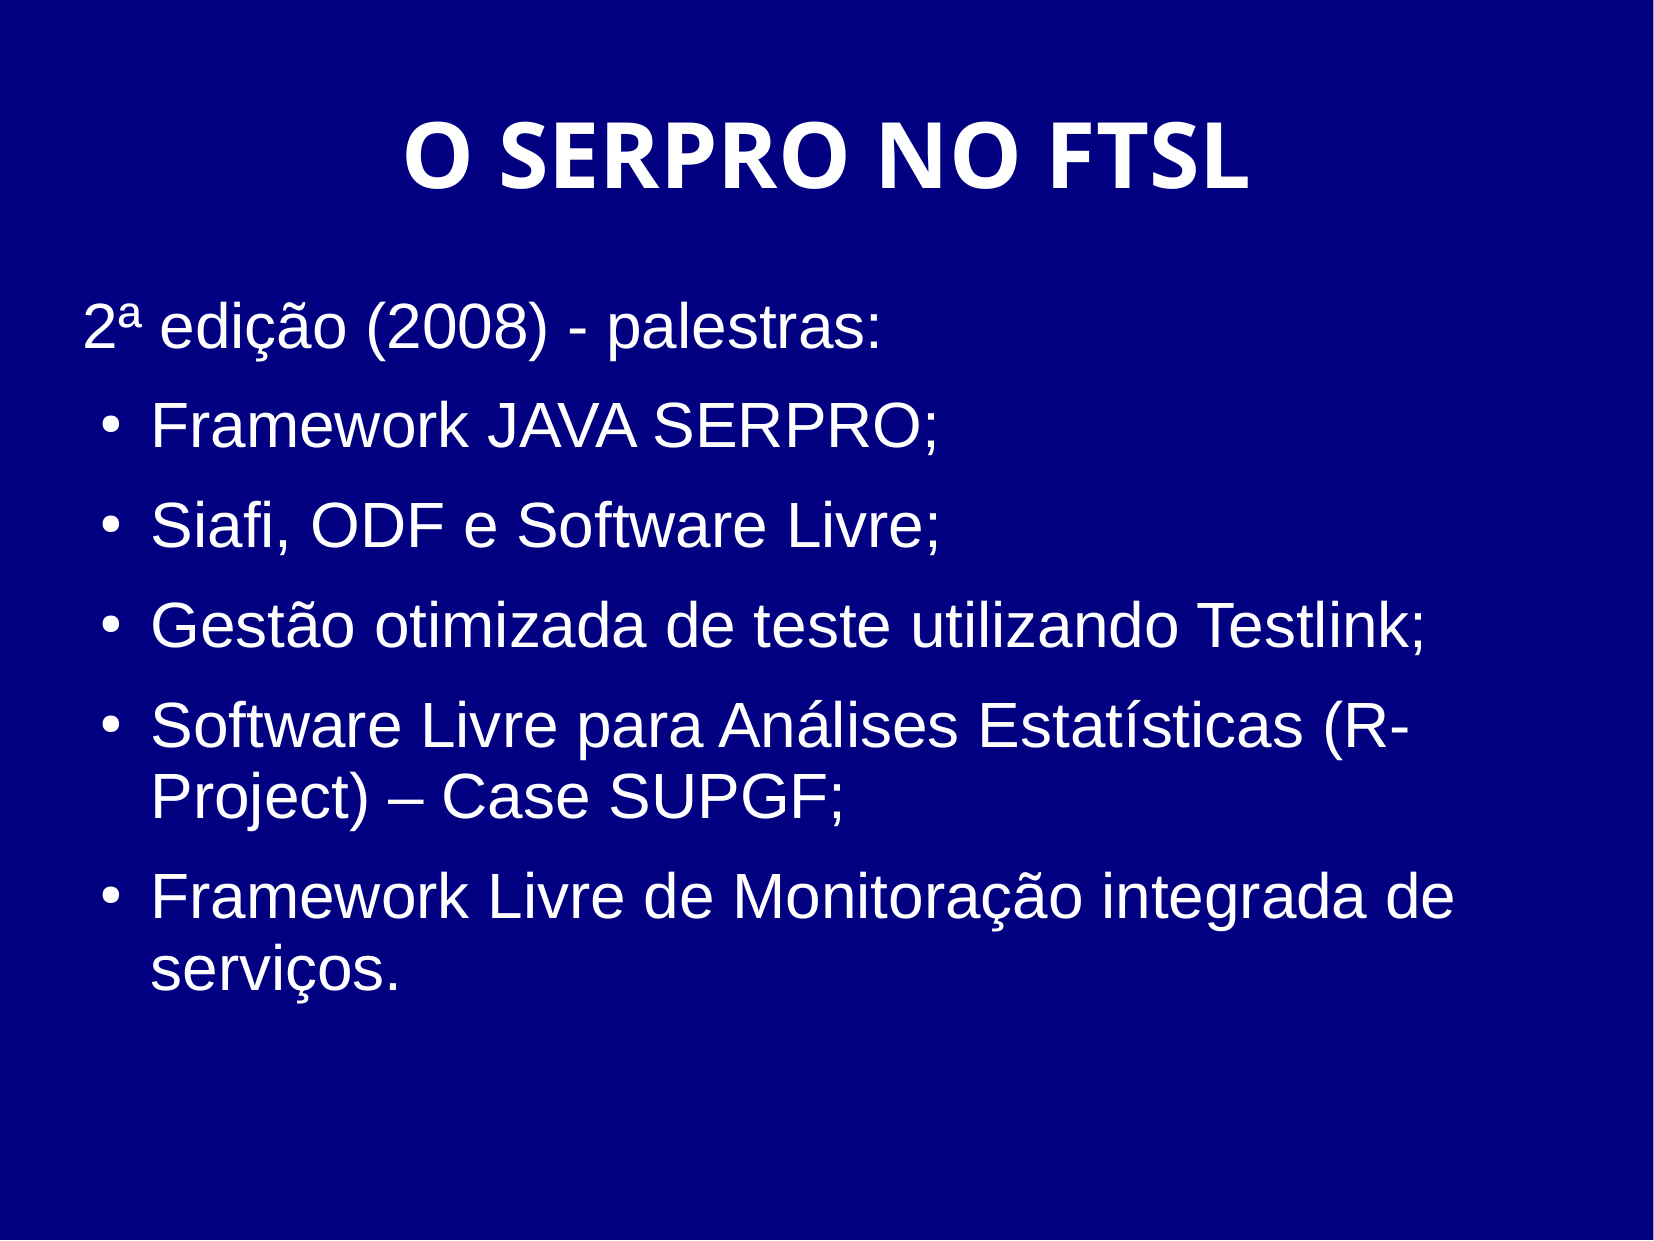

# O SERPRO NO FTSL
2ª edição (2008) - palestras:
Framework JAVA SERPRO;
Siafi, ODF e Software Livre;
Gestão otimizada de teste utilizando Testlink;
Software Livre para Análises Estatísticas (R-Project) – Case SUPGF;
Framework Livre de Monitoração integrada de serviços.